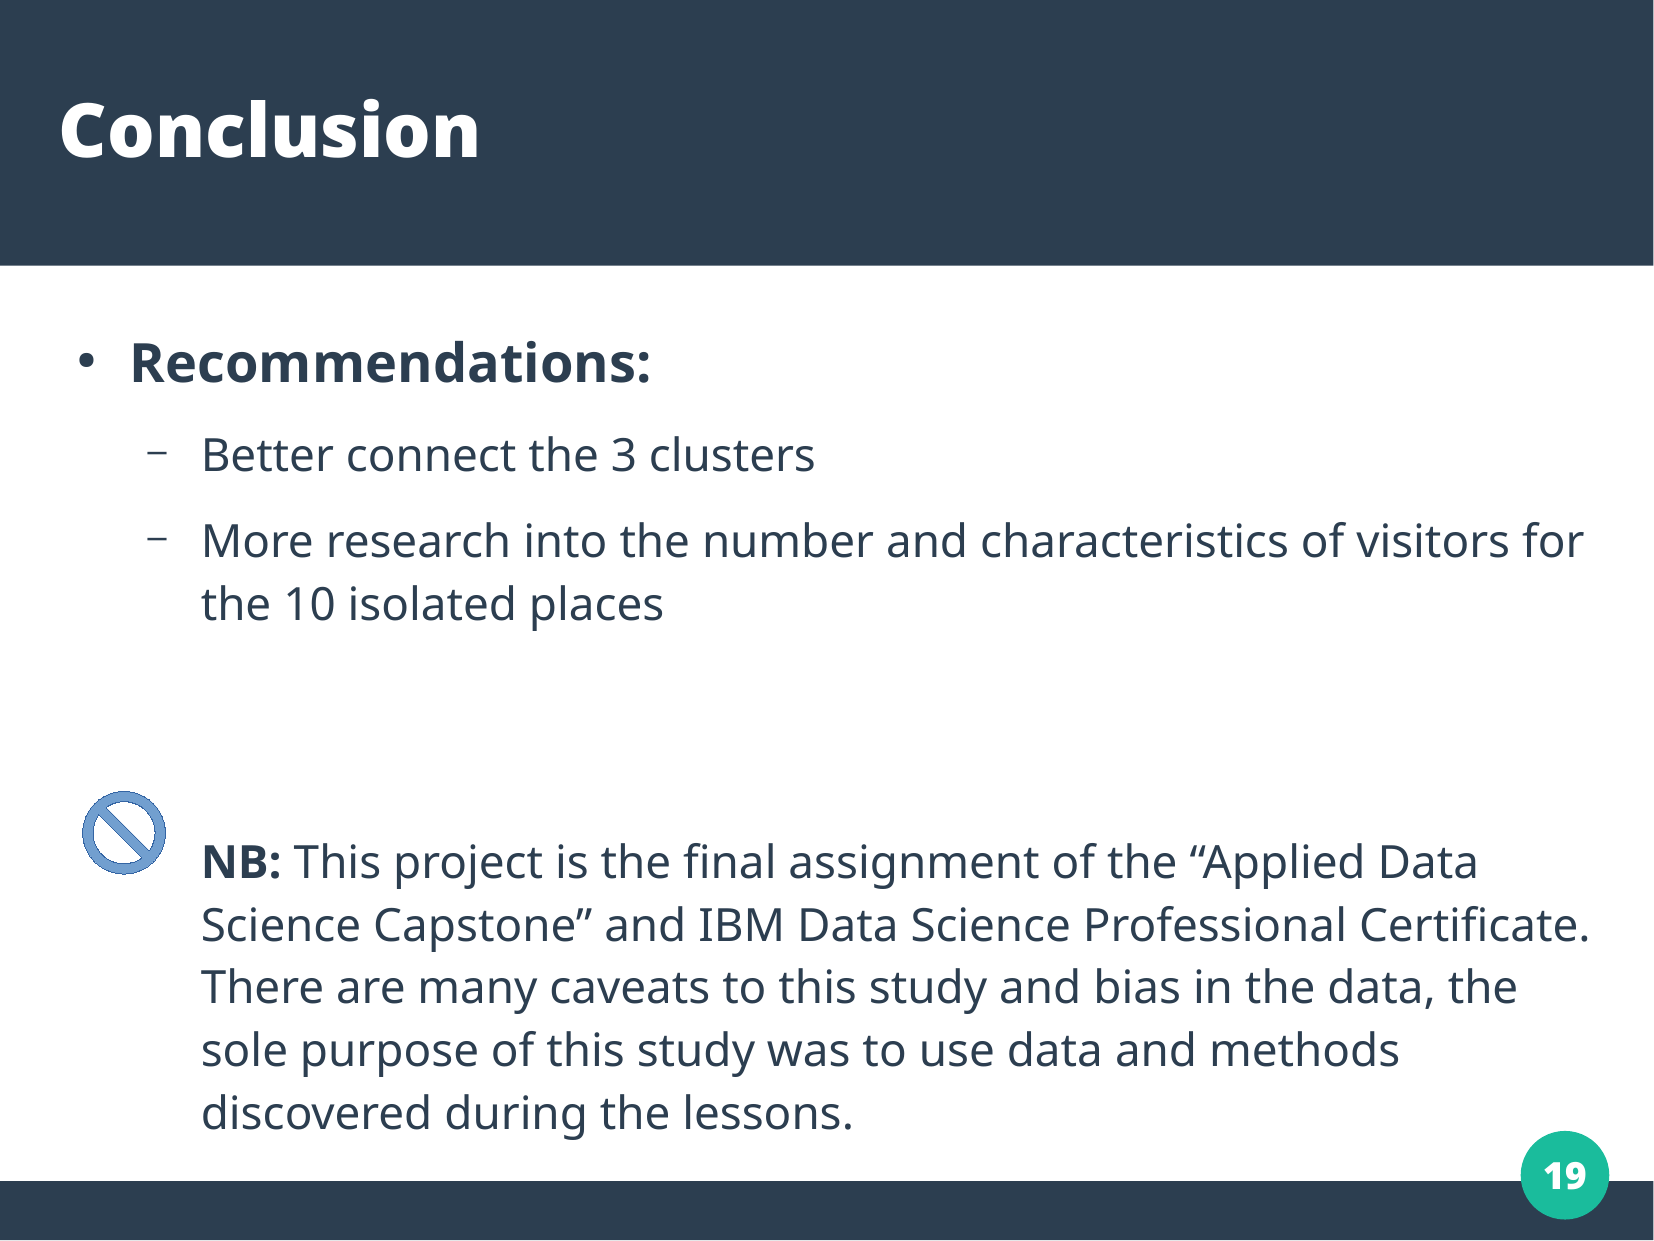

# Conclusion
Recommendations:
Better connect the 3 clusters
More research into the number and characteristics of visitors for the 10 isolated places
NB: This project is the final assignment of the “Applied Data Science Capstone” and IBM Data Science Professional Certificate. There are many caveats to this study and bias in the data, the sole purpose of this study was to use data and methods discovered during the lessons.
19